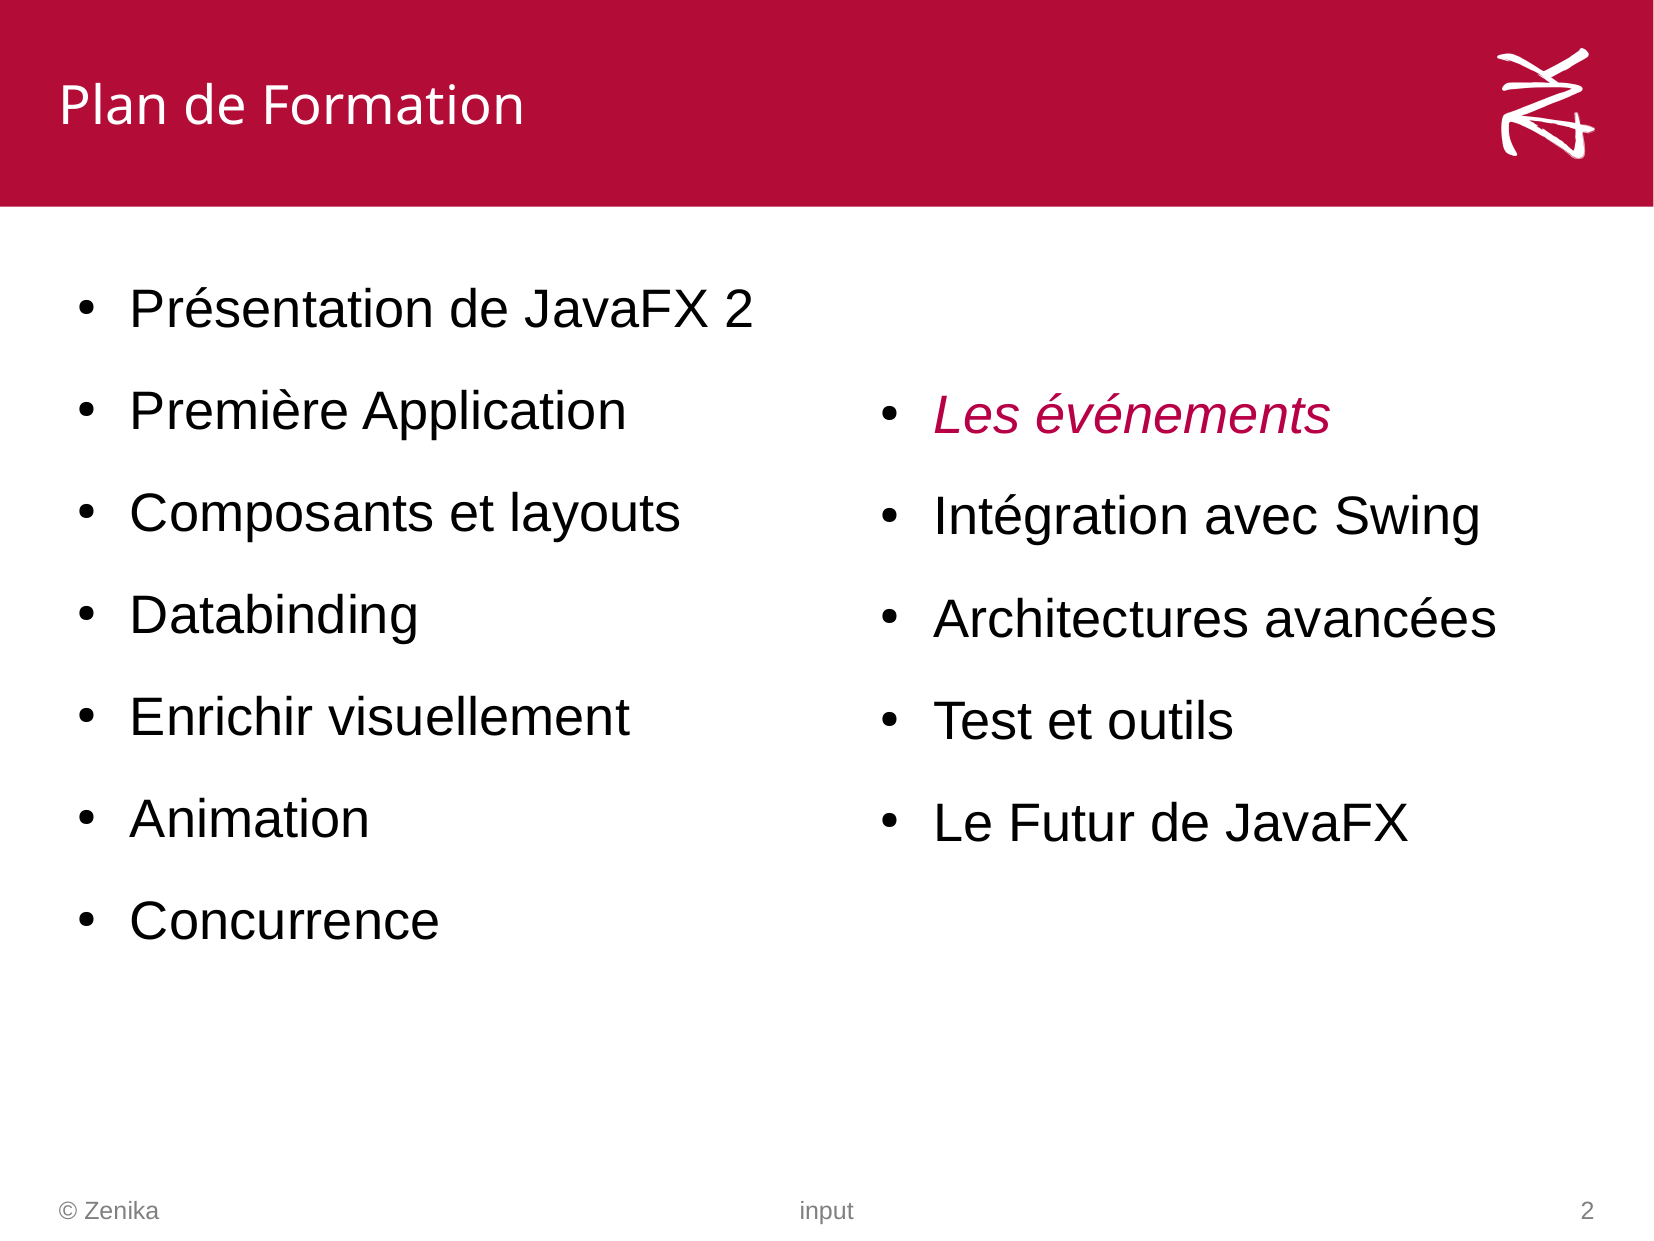

# Plan de Formation
Présentation de JavaFX 2
Première Application
Composants et layouts
Databinding
Enrichir visuellement
Animation
Concurrence
Les événements
Intégration avec Swing
Architectures avancées
Test et outils
Le Futur de JavaFX